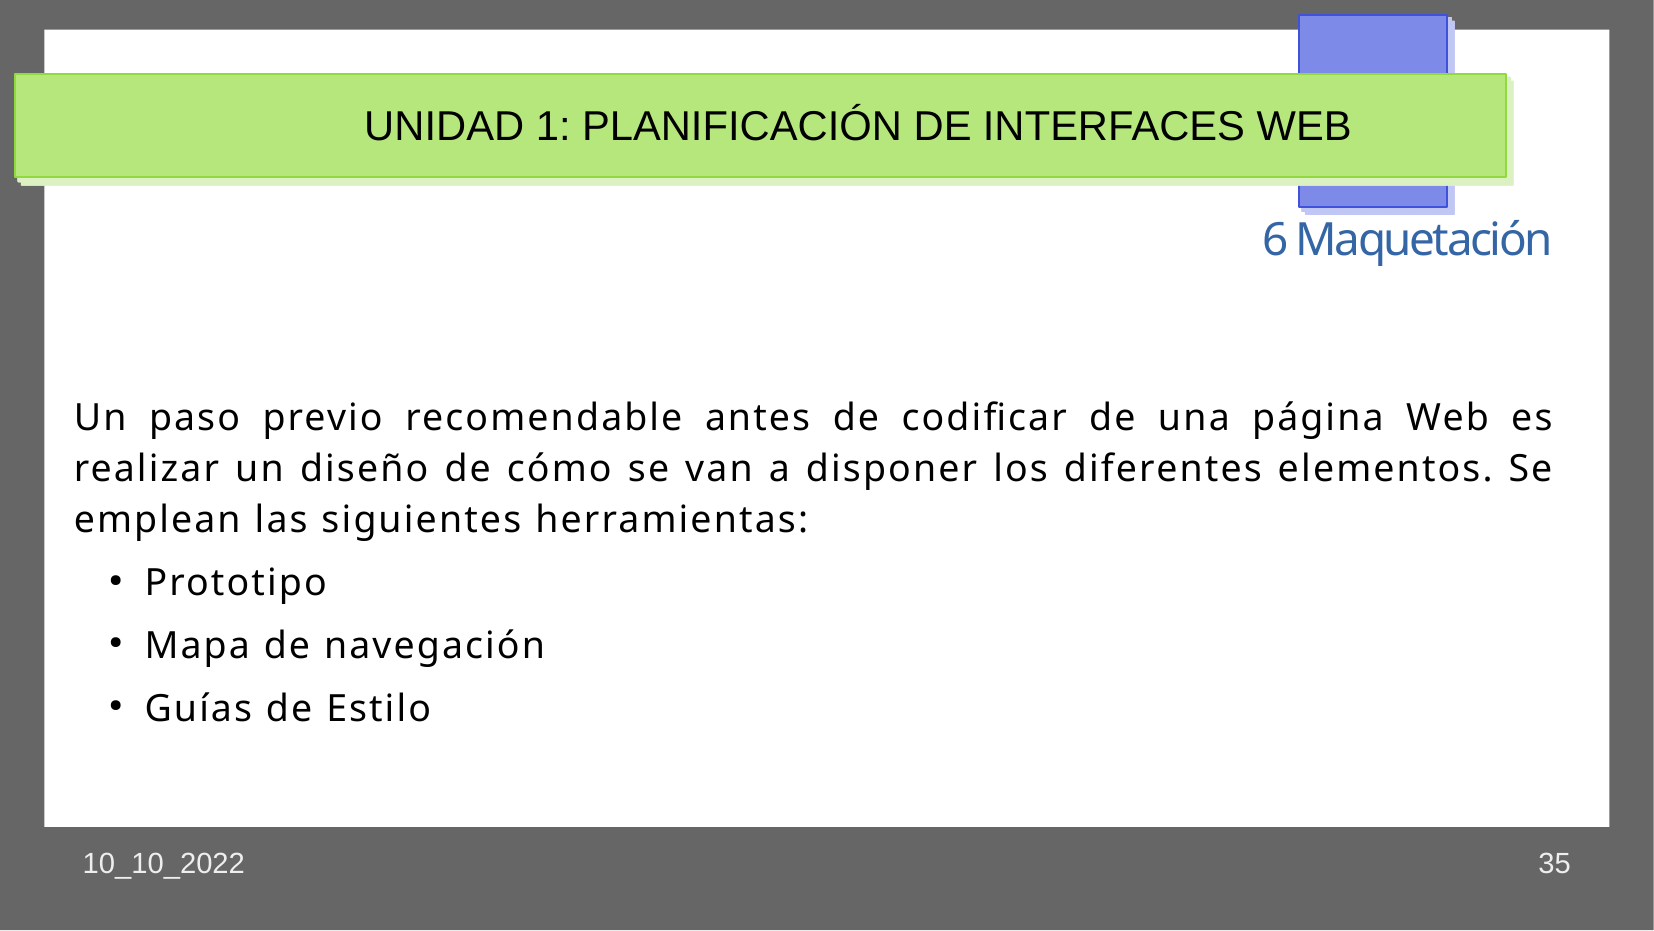

# UNIDAD 1: PLANIFICACIÓN DE INTERFACES WEB
6 Maquetación
Un paso previo recomendable antes de codificar de una página Web es realizar un diseño de cómo se van a disponer los diferentes elementos. Se emplean las siguientes herramientas:
Prototipo
Mapa de navegación
Guías de Estilo
10_10_2022
35